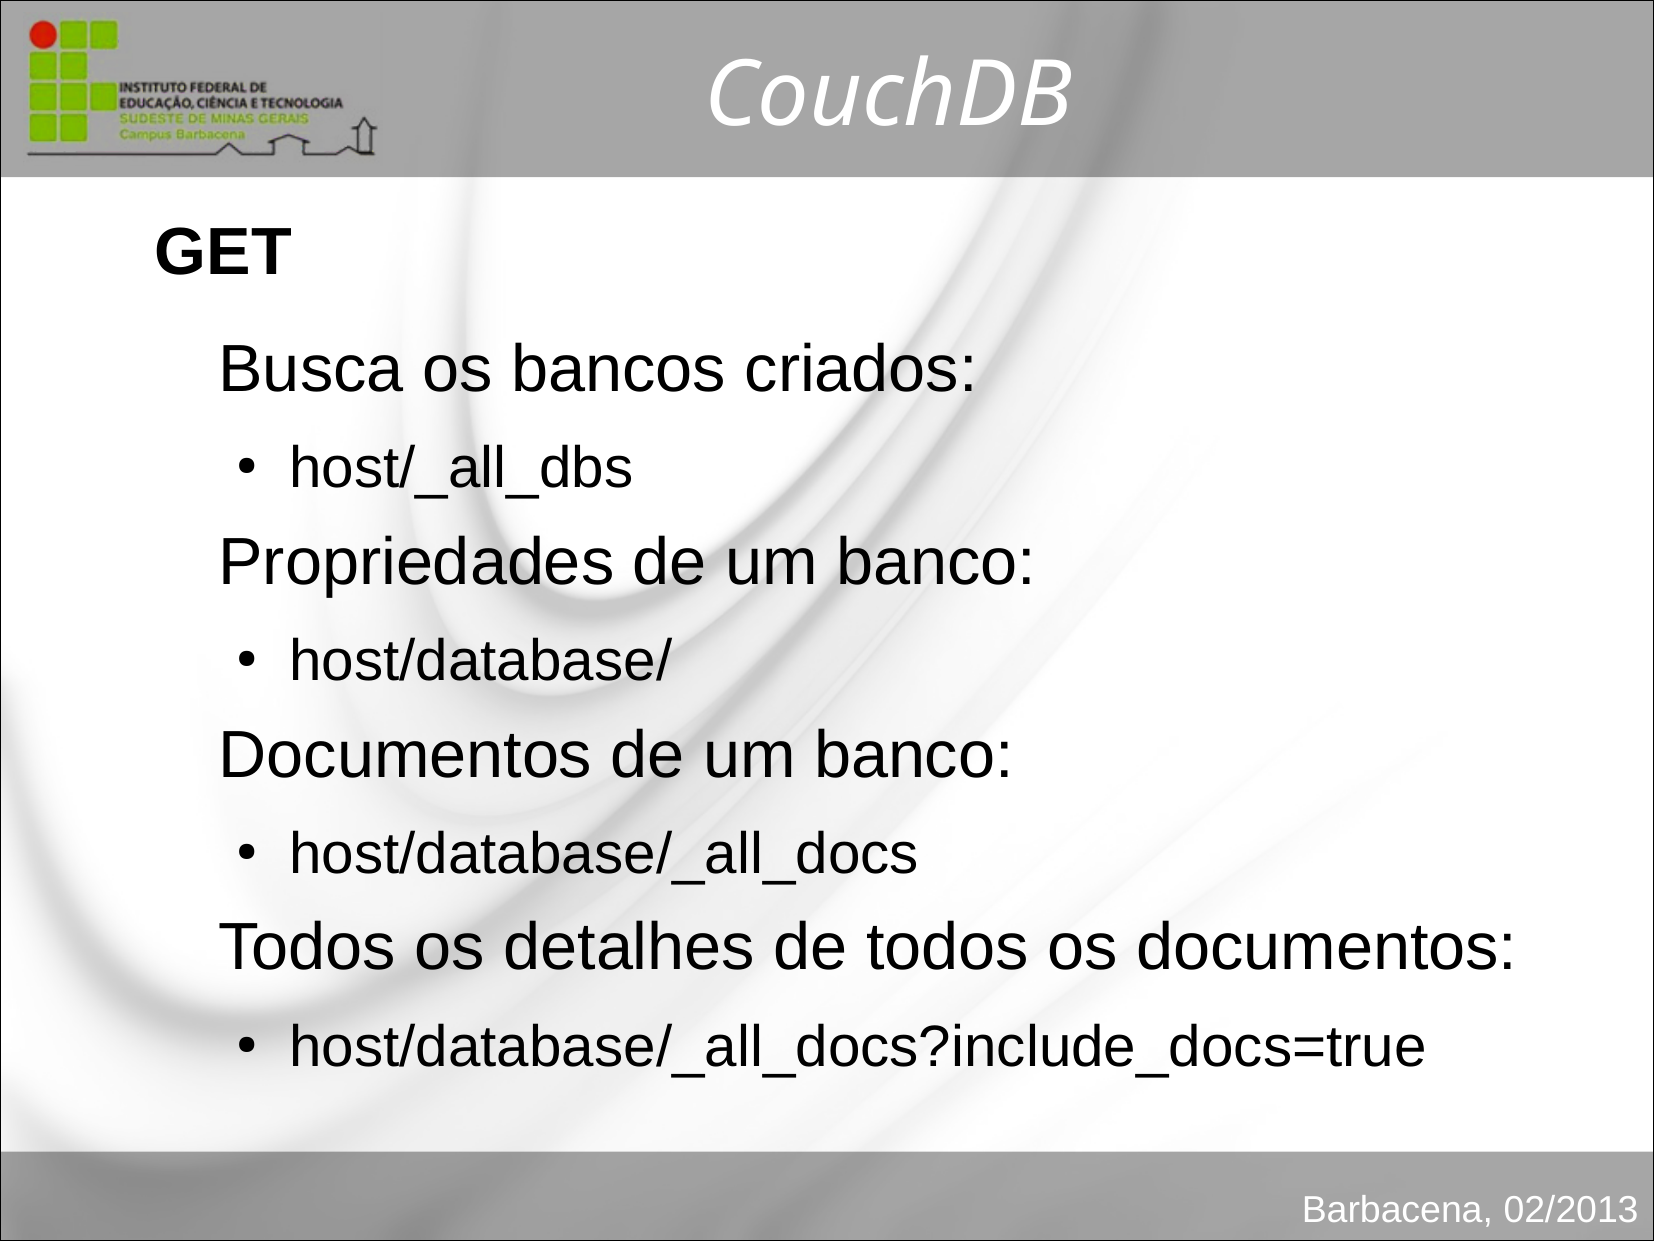

# CouchDB
GET
Busca os bancos criados:
host/_all_dbs
Propriedades de um banco:
host/database/
Documentos de um banco:
host/database/_all_docs
Todos os detalhes de todos os documentos:
host/database/_all_docs?include_docs=true
Barbacena, 02/2013